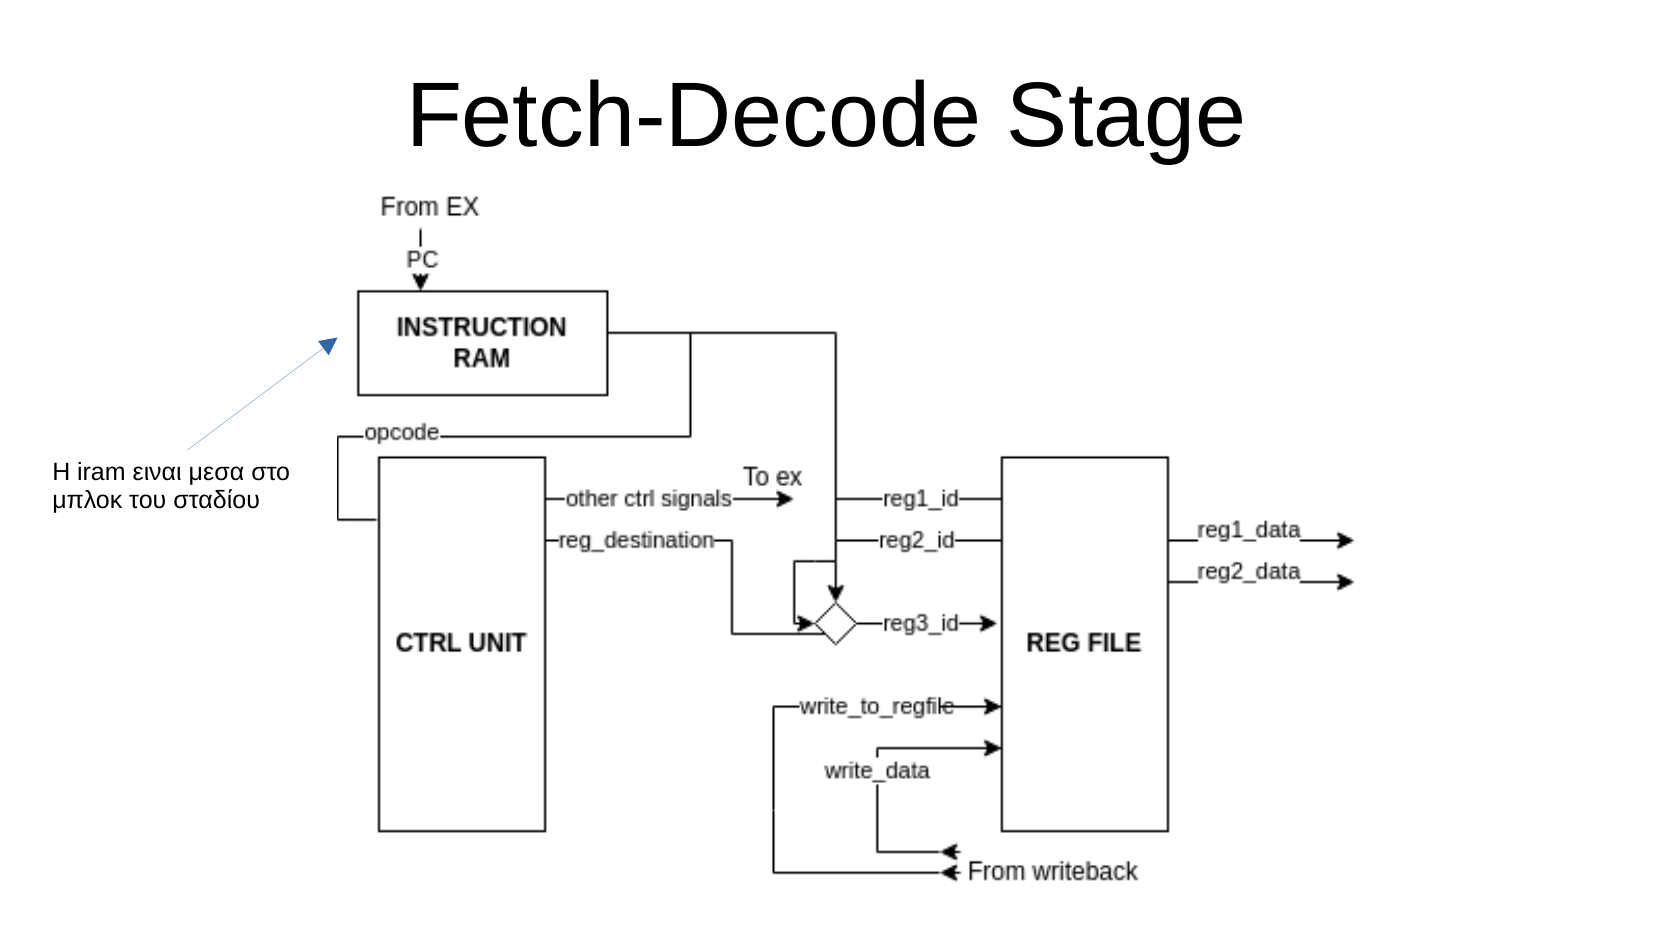

# Fetch-Decode Stage
Η iram ειναι μεσα στο μπλοκ του σταδίου